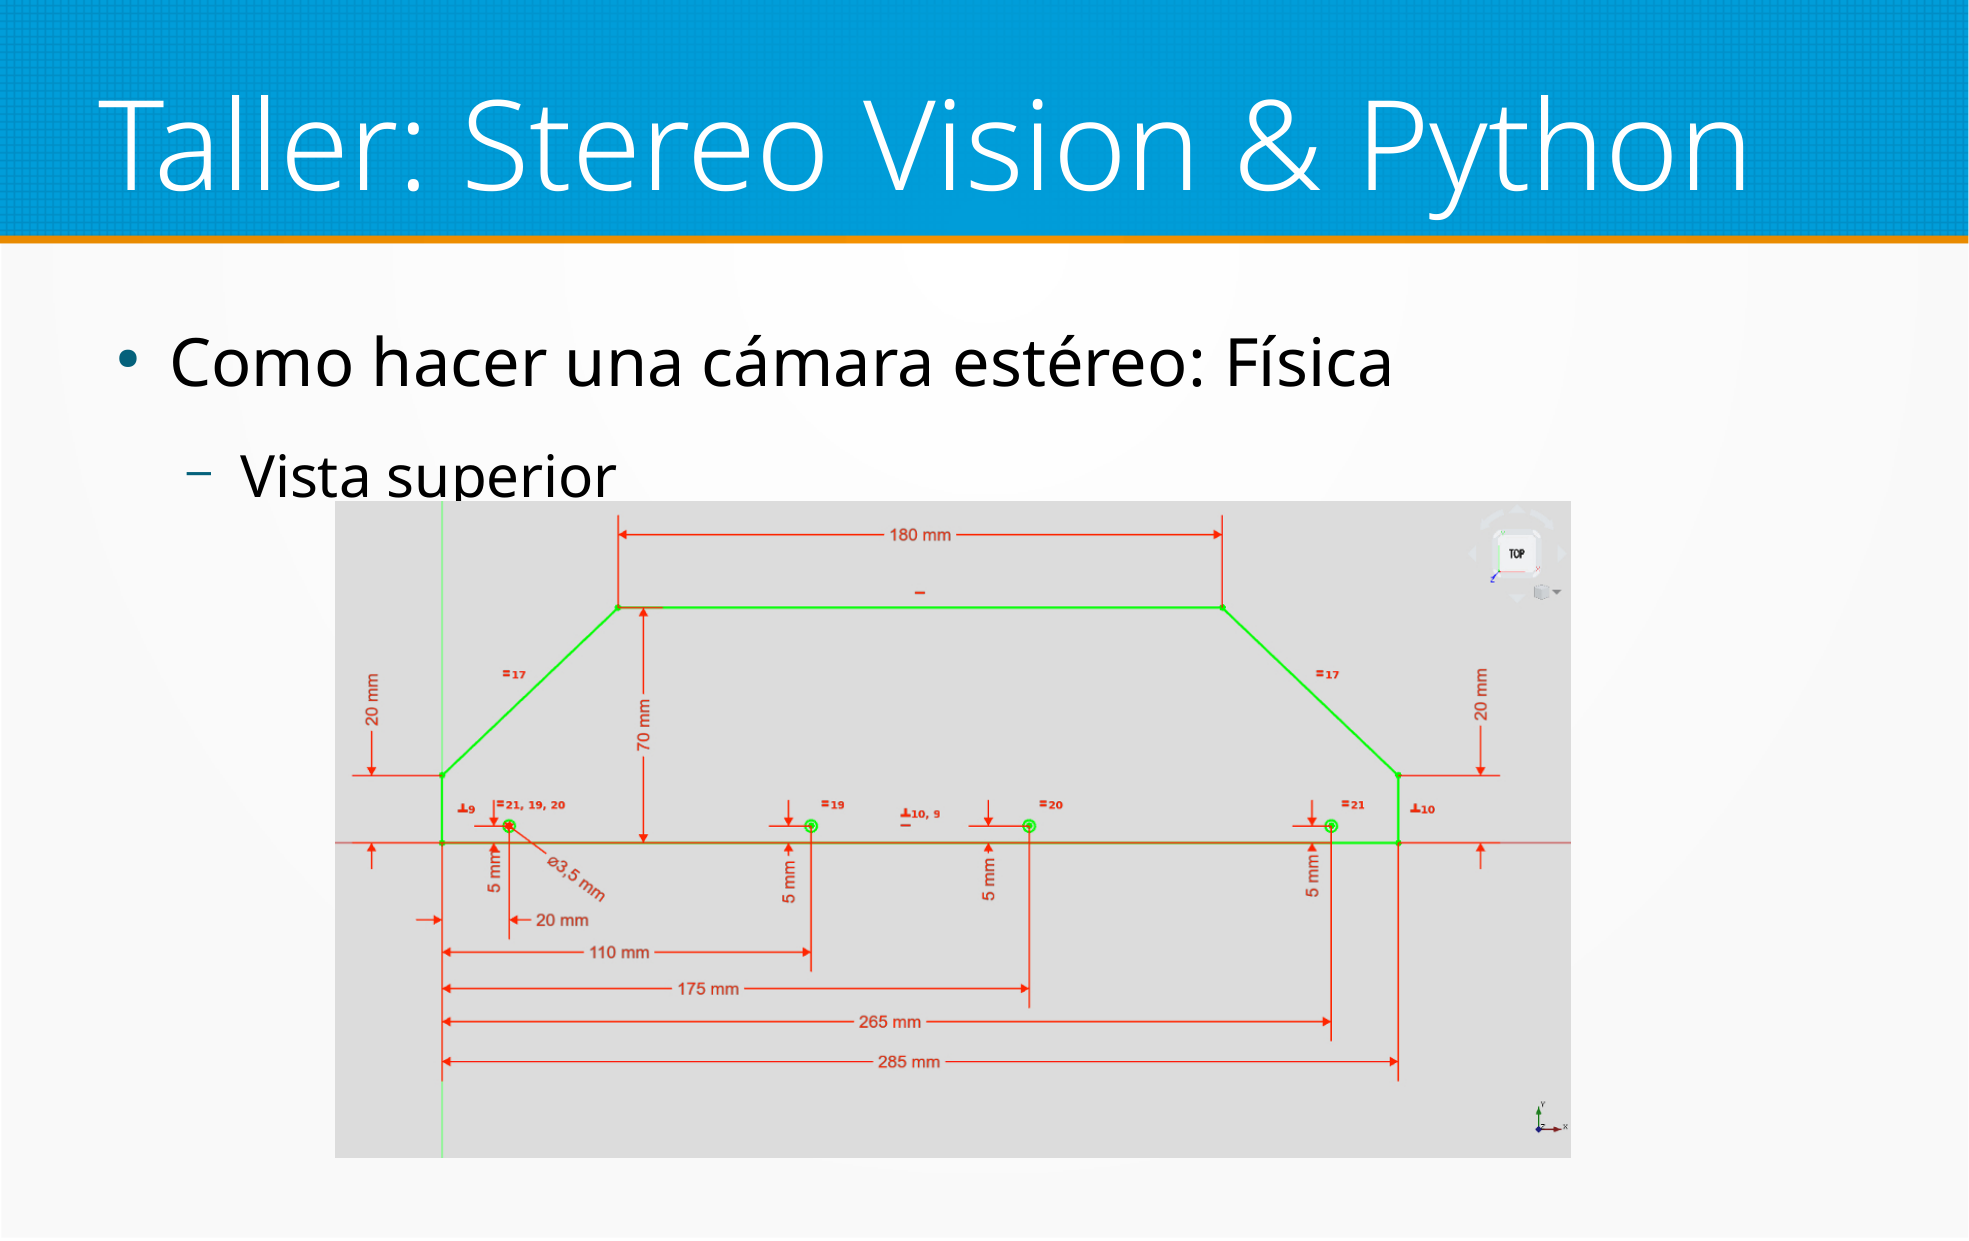

# Taller: Stereo Vision & Python
Como hacer una cámara estéreo: Física
Vista superior